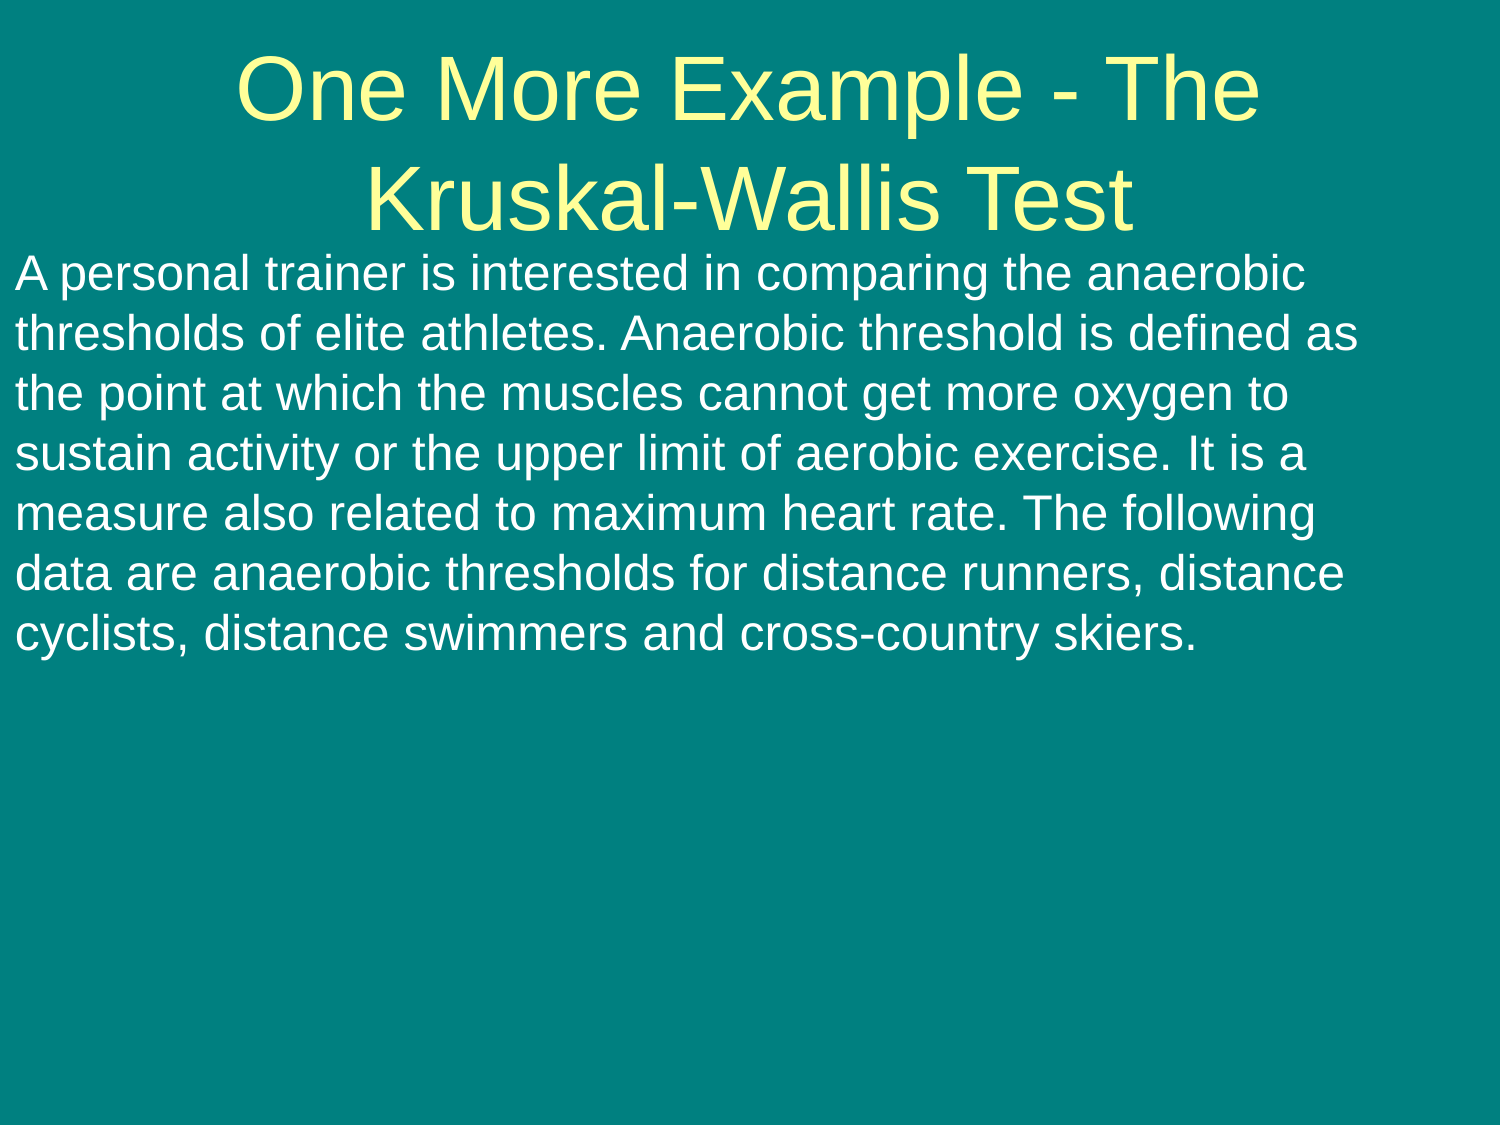

# One More Example - The Kruskal-Wallis Test
A personal trainer is interested in comparing the anaerobic thresholds of elite athletes. Anaerobic threshold is defined as the point at which the muscles cannot get more oxygen to sustain activity or the upper limit of aerobic exercise. It is a measure also related to maximum heart rate. The following data are anaerobic thresholds for distance runners, distance cyclists, distance swimmers and cross-country skiers.